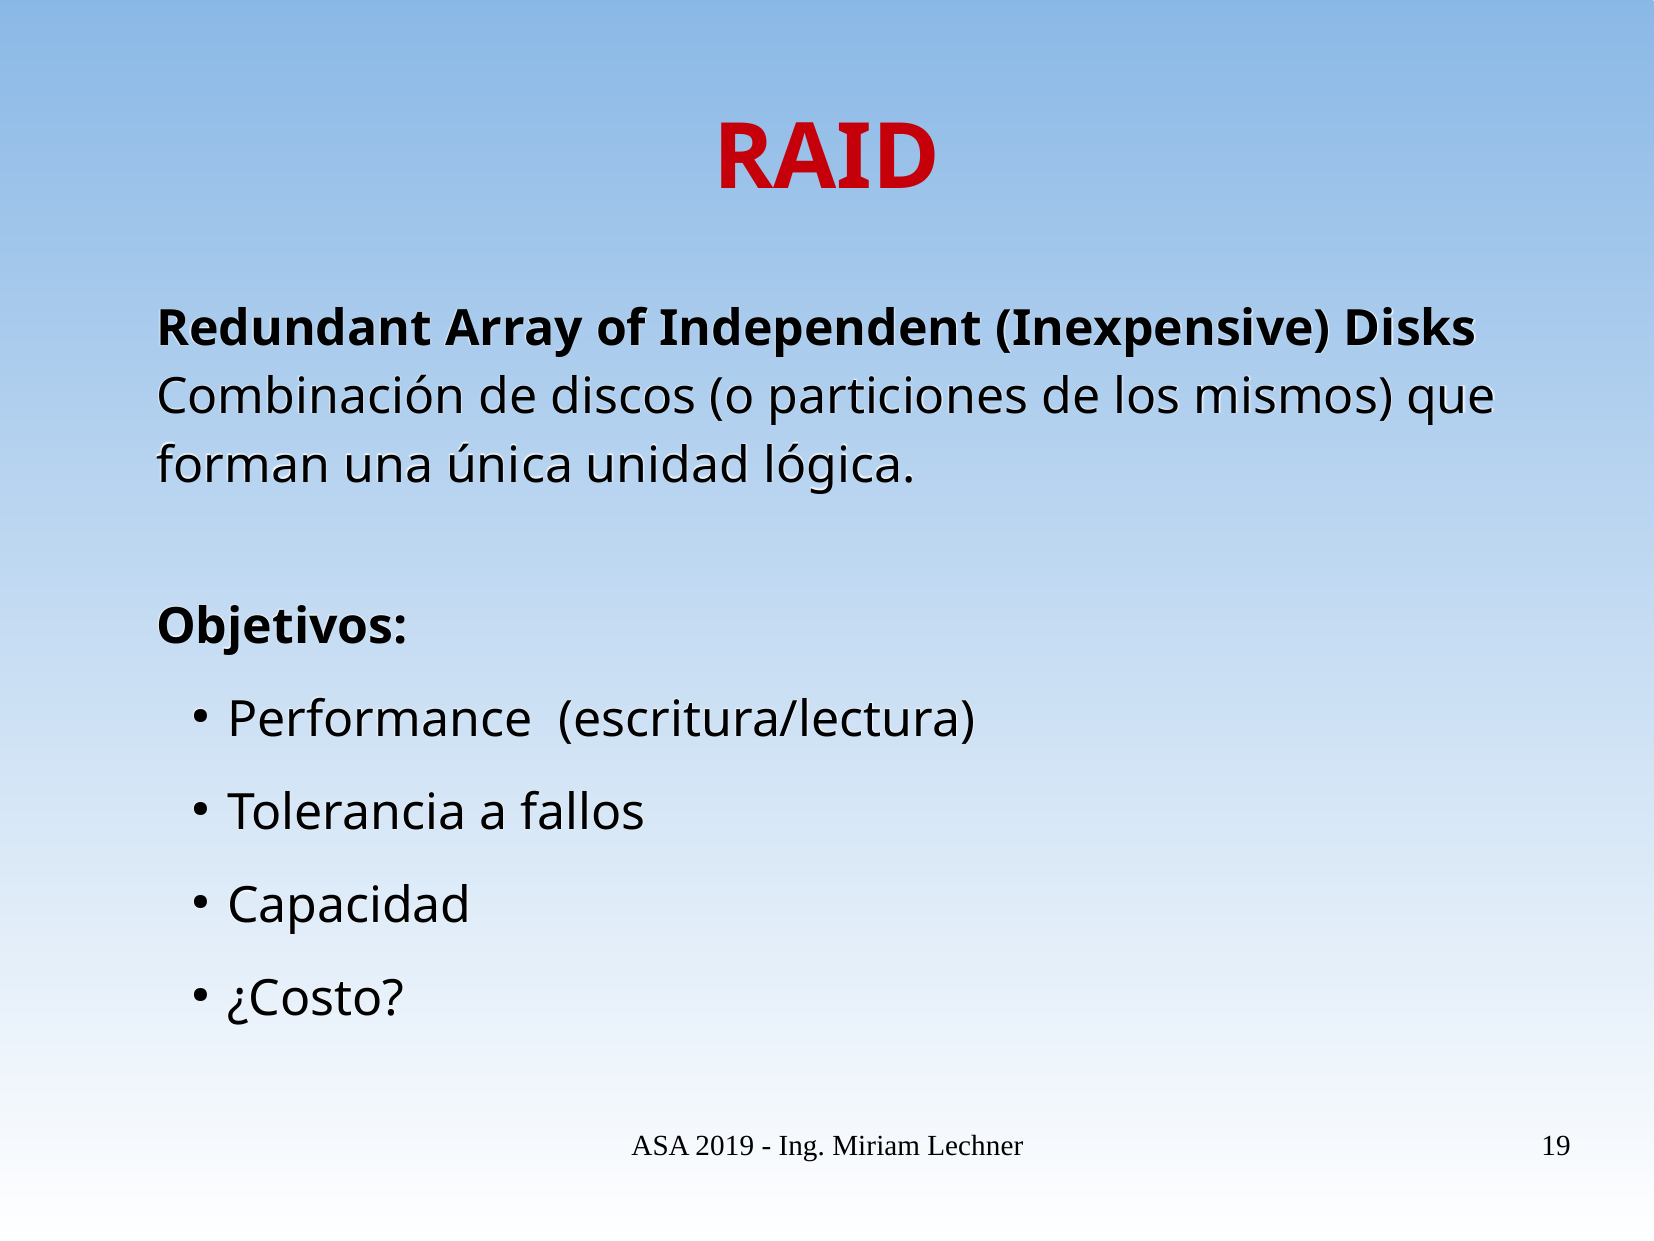

# RAID
Redundant Array of Independent (Inexpensive) Disks Combinación de discos (o particiones de los mismos) que forman una única unidad lógica.
Objetivos:
Performance (escritura/lectura)
Tolerancia a fallos
Capacidad
¿Costo?
ASA 2019 - Ing. Miriam Lechner
19